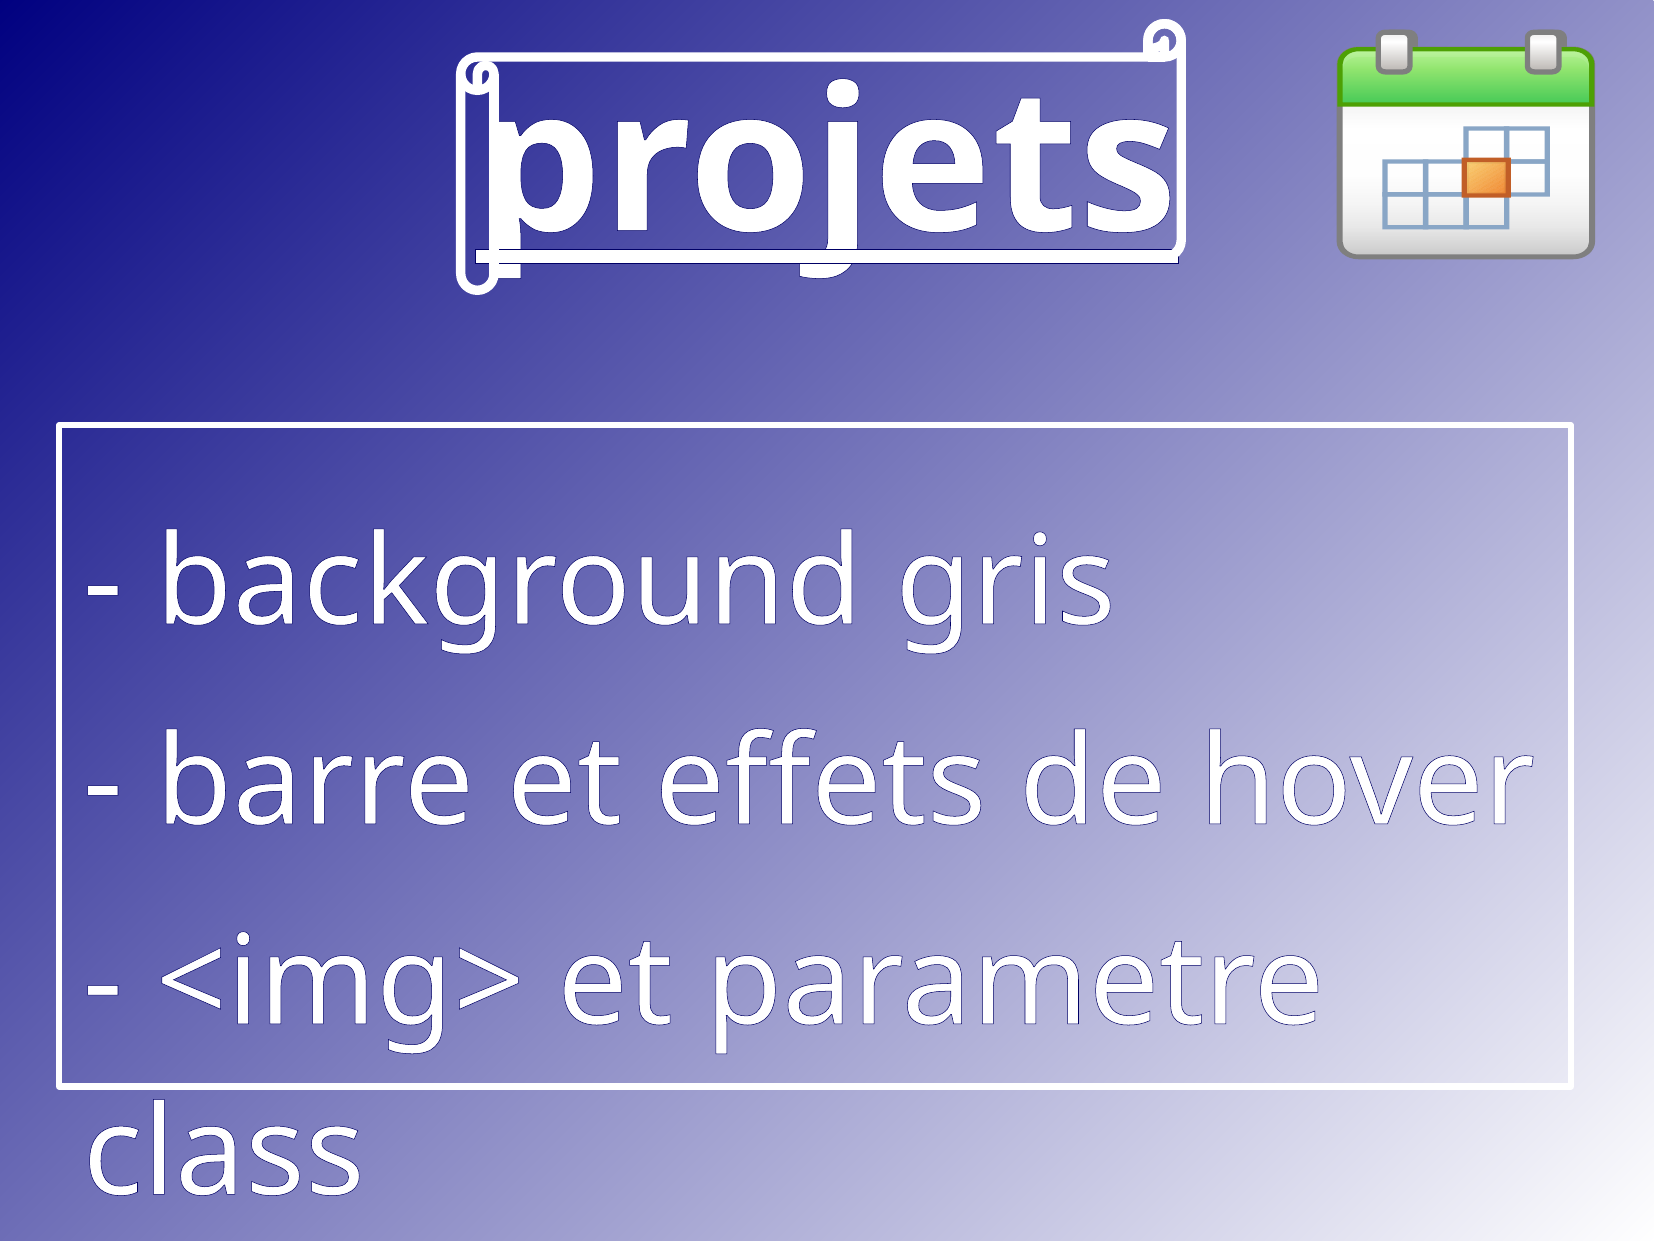

# projets
- background gris
- barre et effets de hover
- <img> et parametre class
- hover sur image (HTML ET CSS)